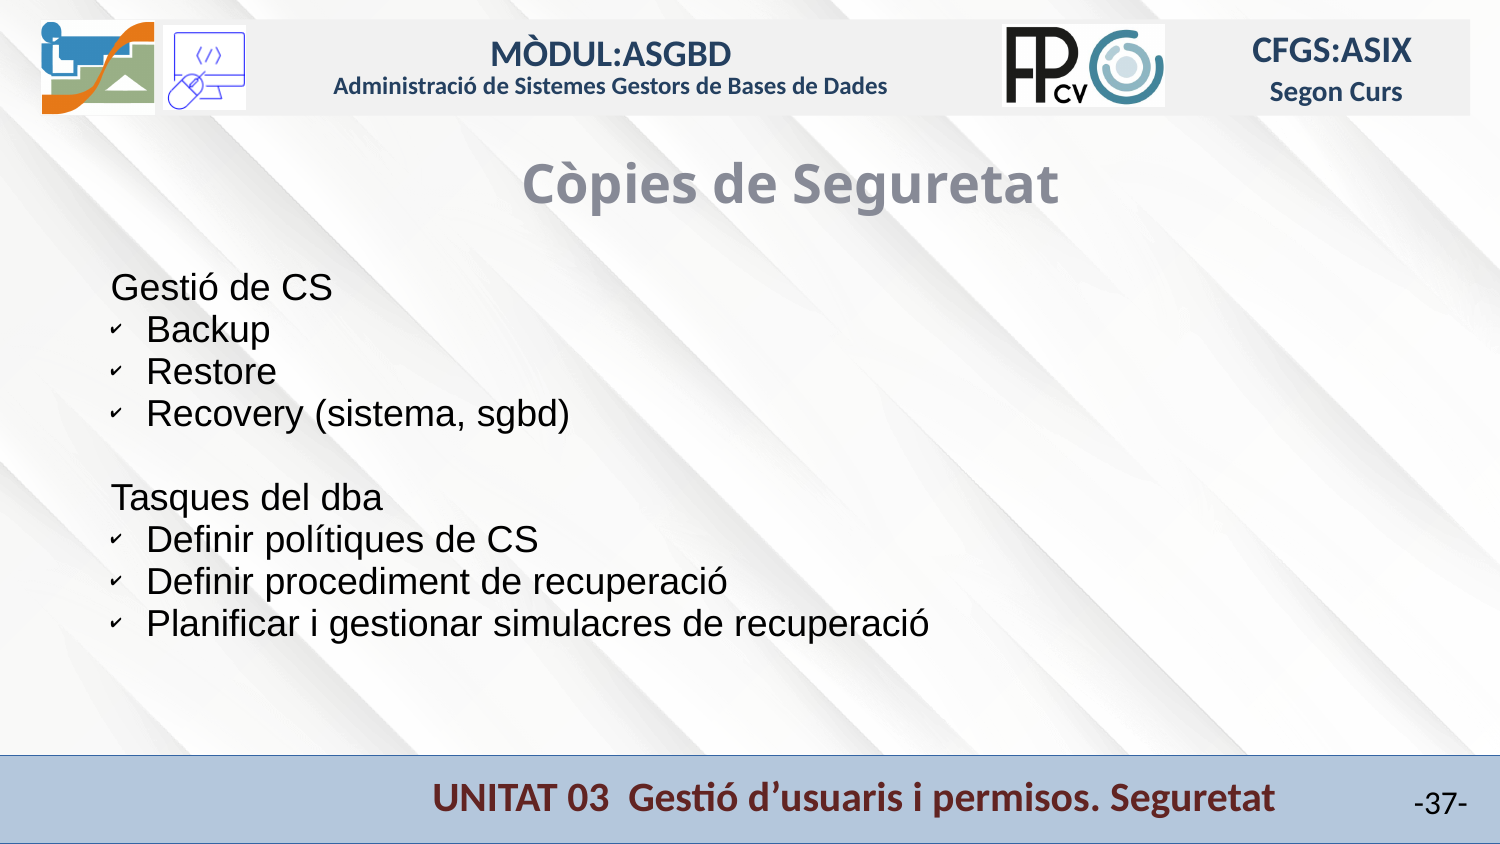

# Còpies de Seguretat
Gestió de CS
Backup
Restore
Recovery (sistema, sgbd)
Tasques del dba
Definir polítiques de CS
Definir procediment de recuperació
Planificar i gestionar simulacres de recuperació